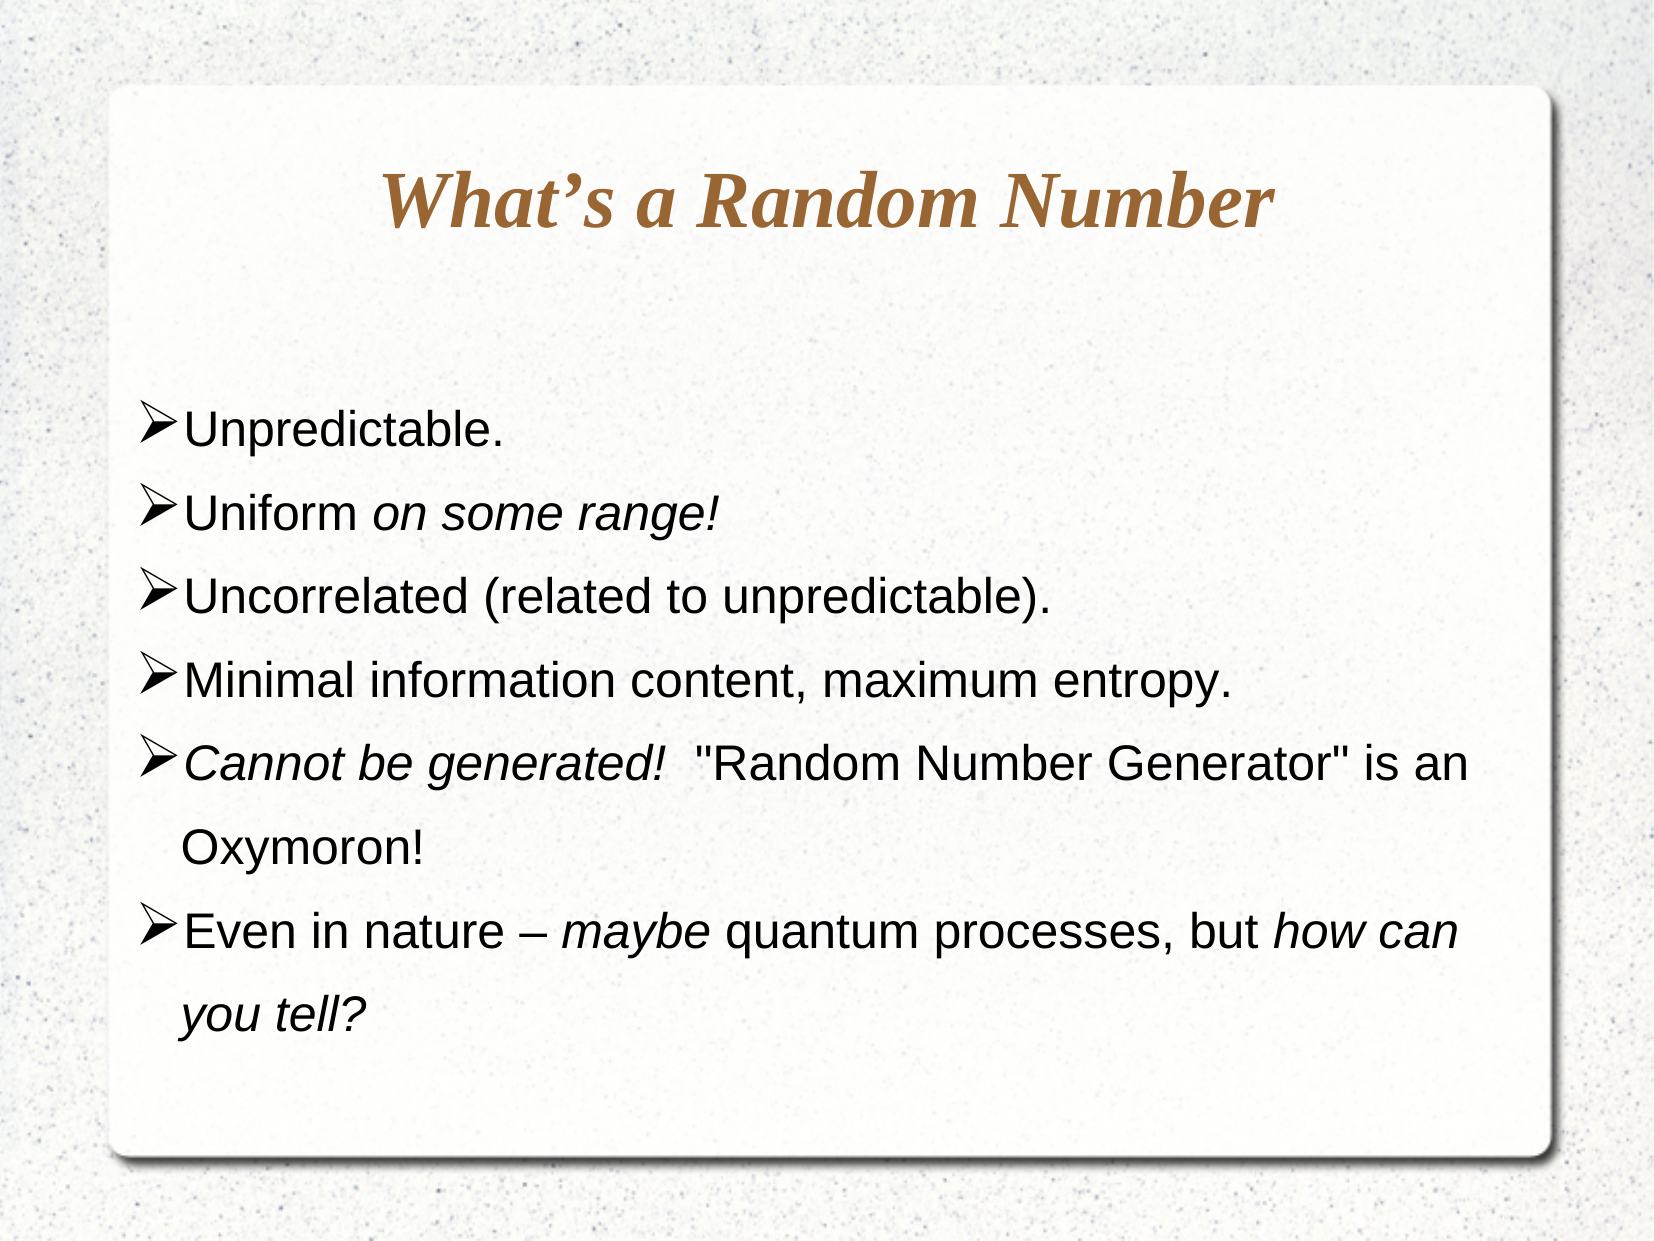

# What’s a Random Number
Unpredictable.
Uniform on some range!
Uncorrelated (related to unpredictable).
Minimal information content, maximum entropy.
Cannot be generated! "Random Number Generator" is an Oxymoron!
Even in nature – maybe quantum processes, but how can you tell?